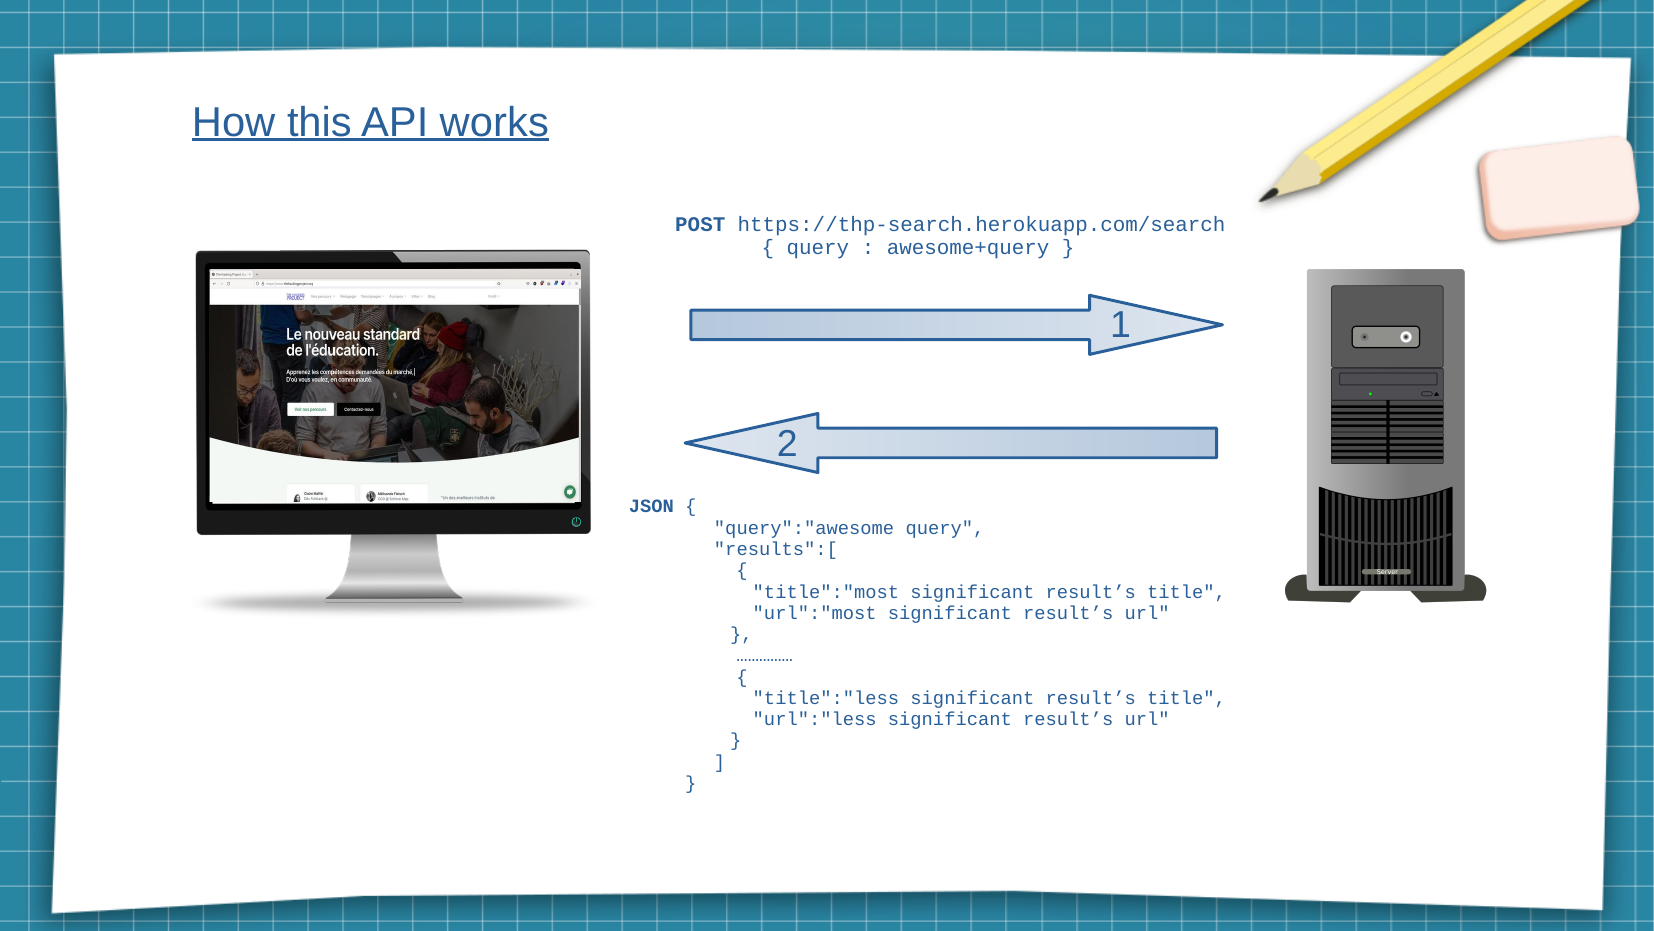

How this API works
POST https://thp-search.herokuapp.com/search
	 { query : awesome+query }
1
 2
JSON {
	 "query":"awesome query",
	 "results":[
	 {
 "title":"most significant result’s title",
 "url":"most significant result’s url"
 },
	 ……………
	 {
 "title":"less significant result’s title",
 "url":"less significant result’s url"
 }
	 ]
 }